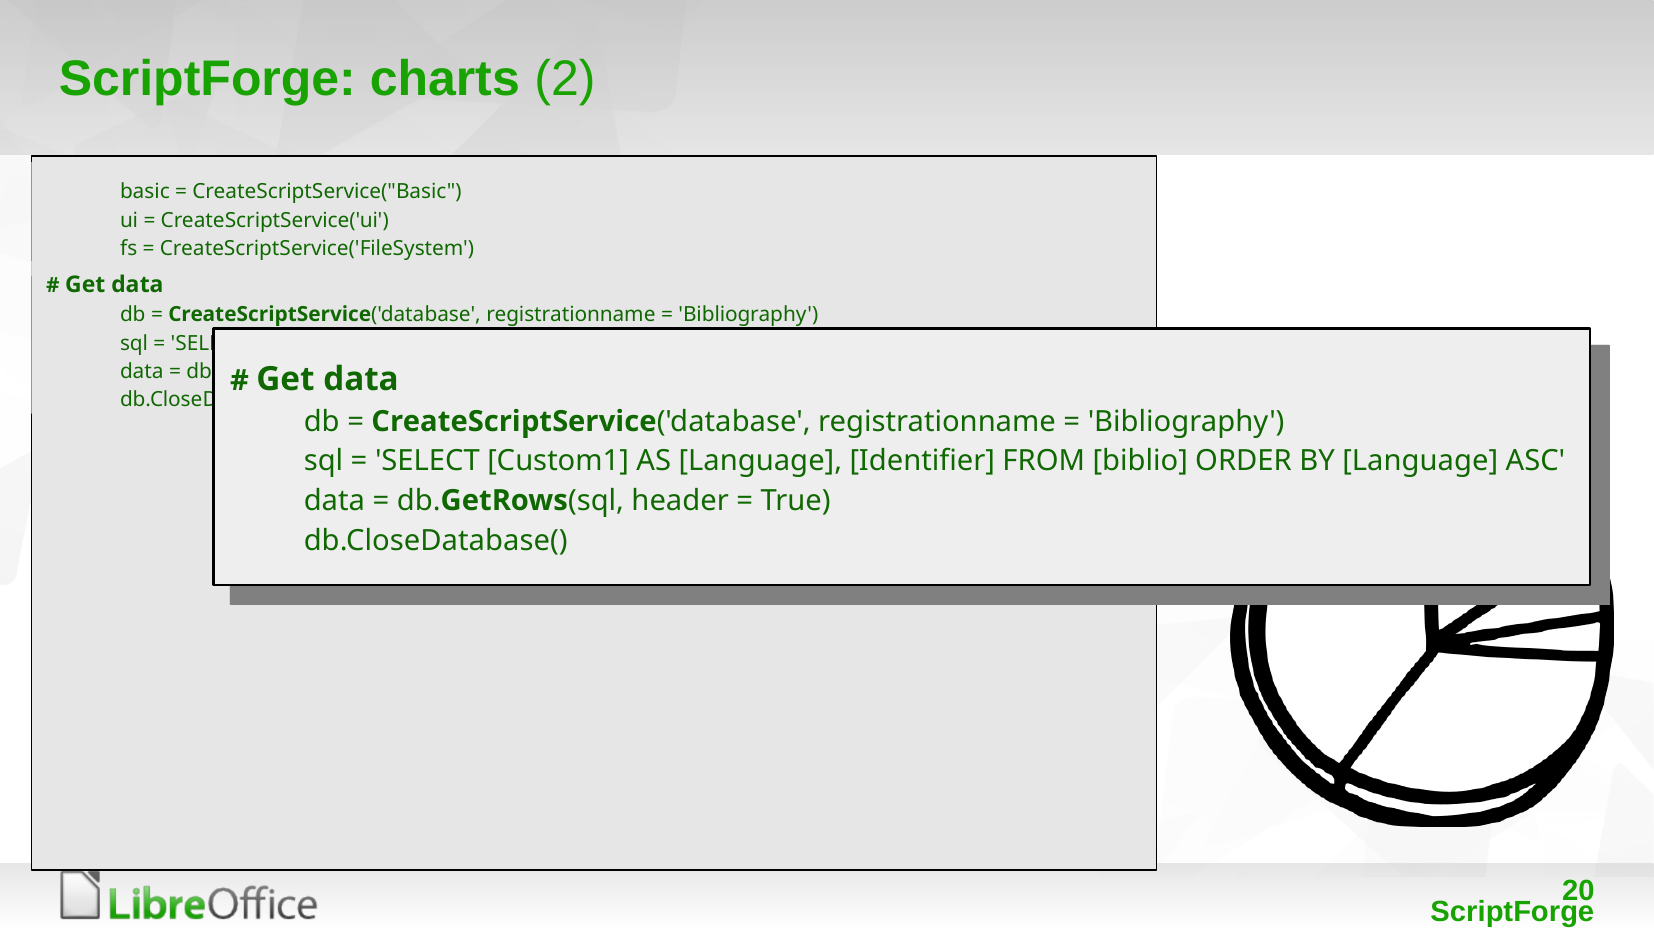

# ScriptForge: charts (2)
	basic = CreateScriptService("Basic")
	ui = CreateScriptService('ui')
	fs = CreateScriptService('FileSystem')
# Get data
	db = CreateScriptService('database', registrationname = 'Bibliography')
	sql = 'SELECT [Custom1] AS [Language], [Identifier] FROM [biblio] ORDER BY [Language] ASC'
	data = db.GetRows(sql, header = True)
	db.CloseDatabase()
# Get data
	db = CreateScriptService('database', registrationname = 'Bibliography')
	sql = 'SELECT [Custom1] AS [Language], [Identifier] FROM [biblio] ORDER BY [Language] ASC'
	data = db.GetRows(sql, header = True)
	db.CloseDatabase()
20
ScriptForge